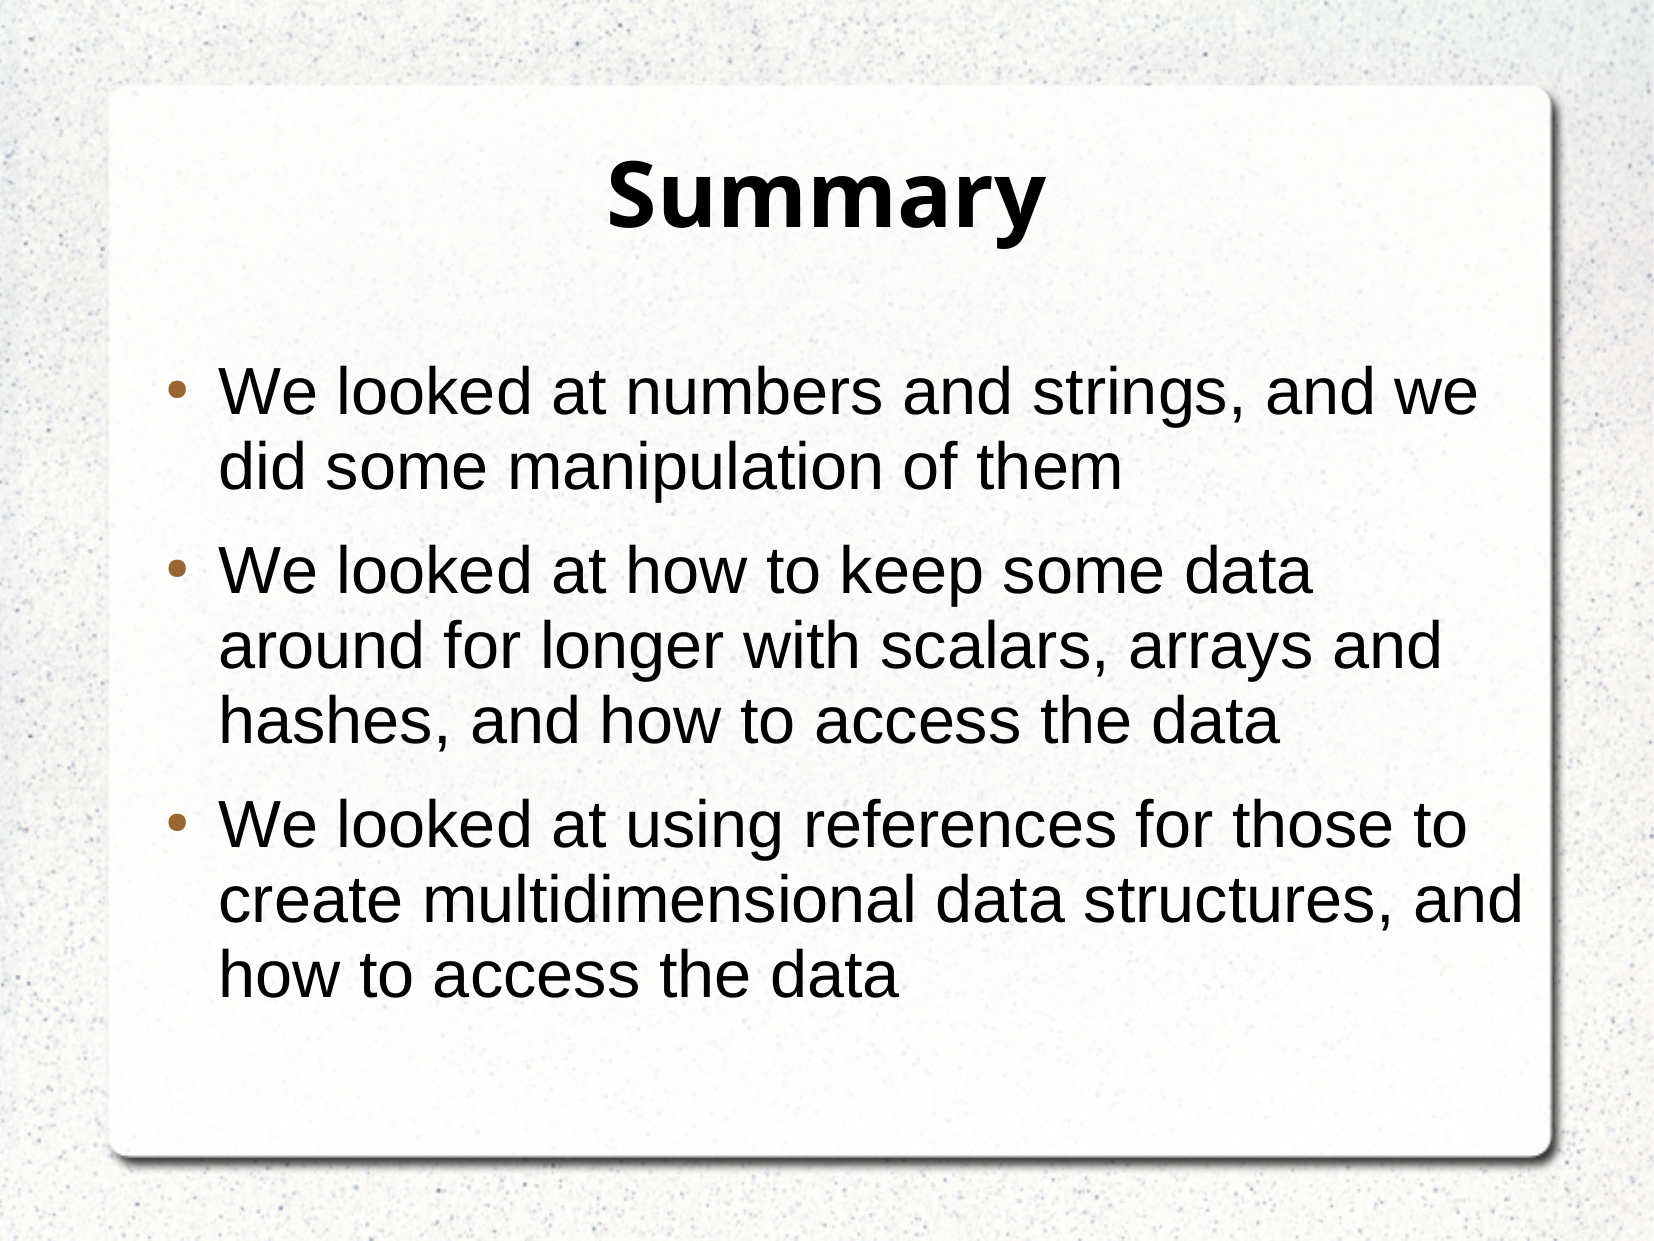

# Summary
We looked at numbers and strings, and we did some manipulation of them
We looked at how to keep some data around for longer with scalars, arrays and hashes, and how to access the data
We looked at using references for those to create multidimensional data structures, and how to access the data